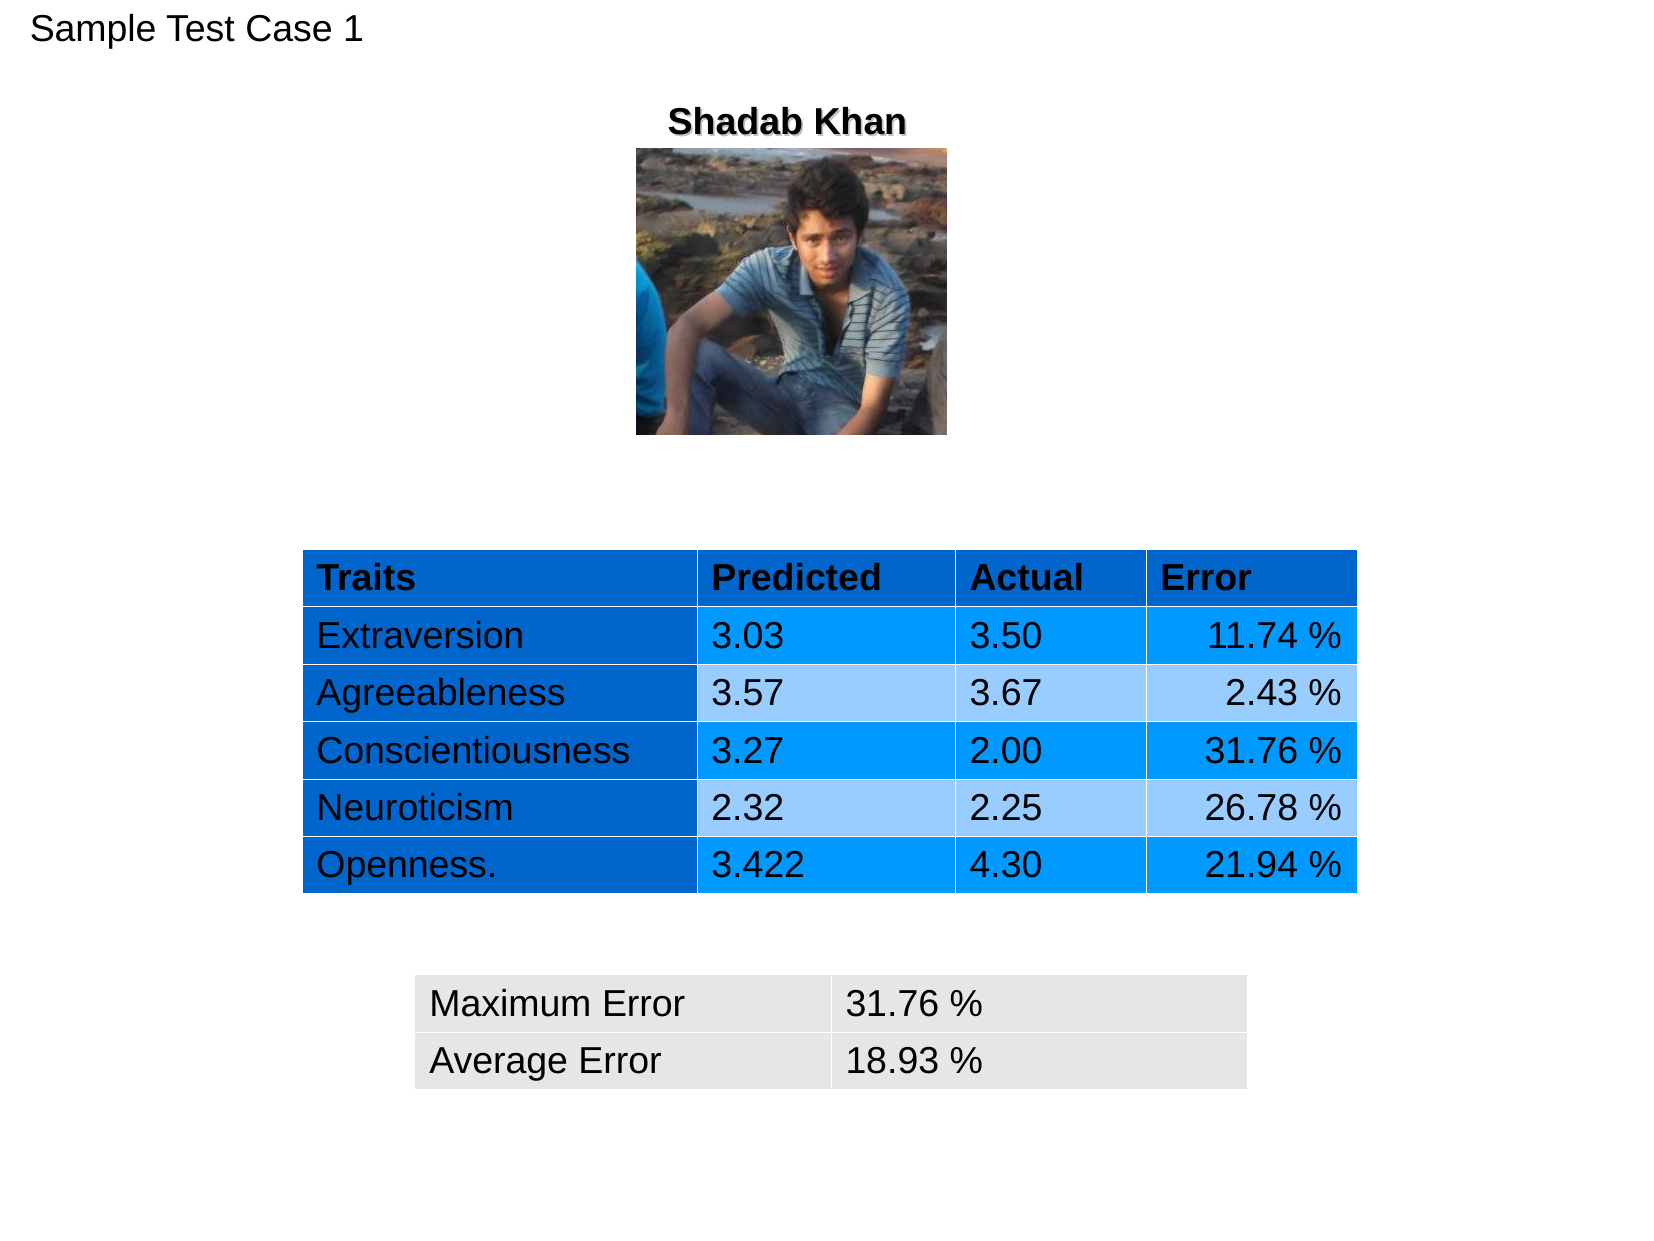

Sample Test Case 1
Shadab Khan
| Traits | Predicted | Actual | Error |
| --- | --- | --- | --- |
| Extraversion | 3.03 | 3.50 | 11.74 % |
| Agreeableness | 3.57 | 3.67 | 2.43 % |
| Conscientiousness | 3.27 | 2.00 | 31.76 % |
| Neuroticism | 2.32 | 2.25 | 26.78 % |
| Openness. | 3.422 | 4.30 | 21.94 % |
| Maximum Error | 31.76 % |
| --- | --- |
| Average Error | 18.93 % |